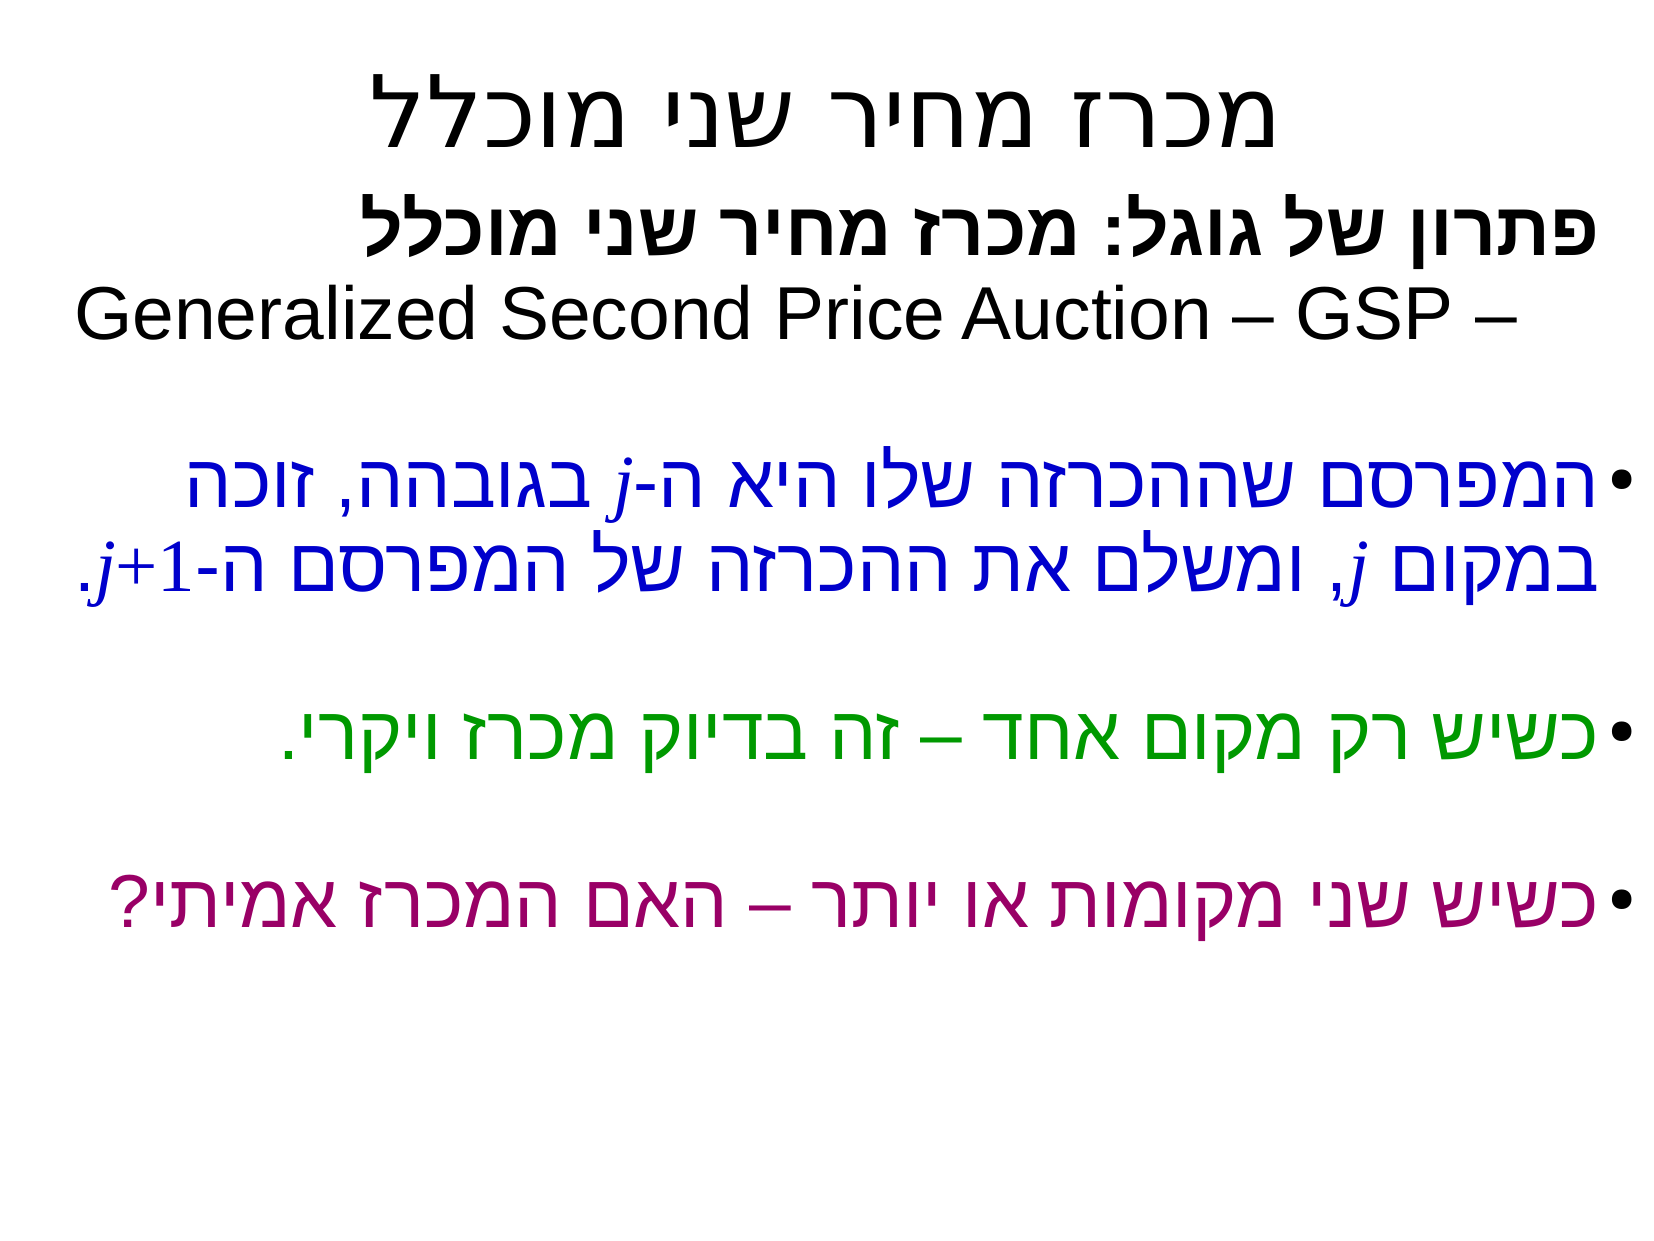

# מכרז מחיר שני מוכלל
פתרון של גוגל: מכרז מחיר שני מוכלל
 – Generalized Second Price Auction – GSP
המפרסם שההכרזה שלו היא ה-j בגובהה, זוכה במקום j, ומשלם את ההכרזה של המפרסם ה-j+1.
כשיש רק מקום אחד – זה בדיוק מכרז ויקרי.
כשיש שני מקומות או יותר – האם המכרז אמיתי?